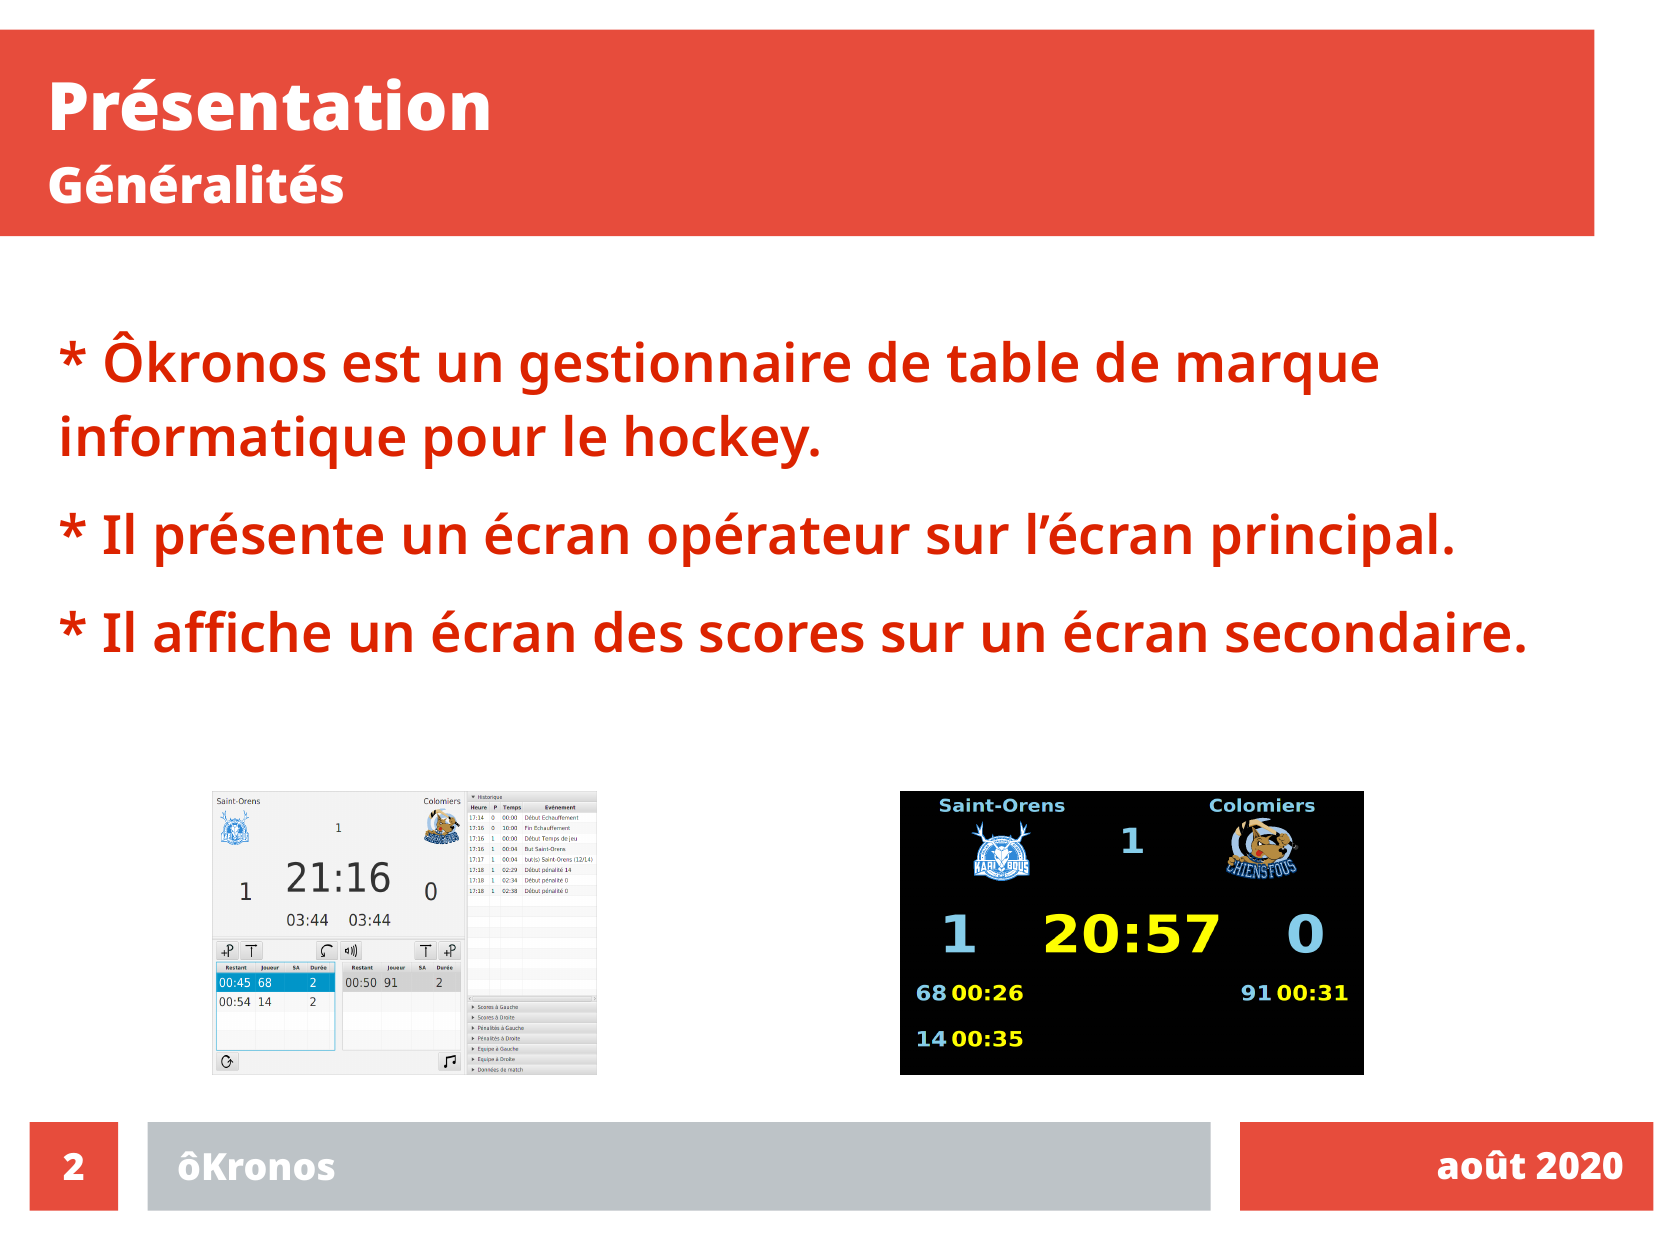

# Présentation Généralités
* Ôkronos est un gestionnaire de table de marque informatique pour le hockey.
* Il présente un écran opérateur sur l’écran principal.
* Il affiche un écran des scores sur un écran secondaire.
2
ôKronos
août 2020